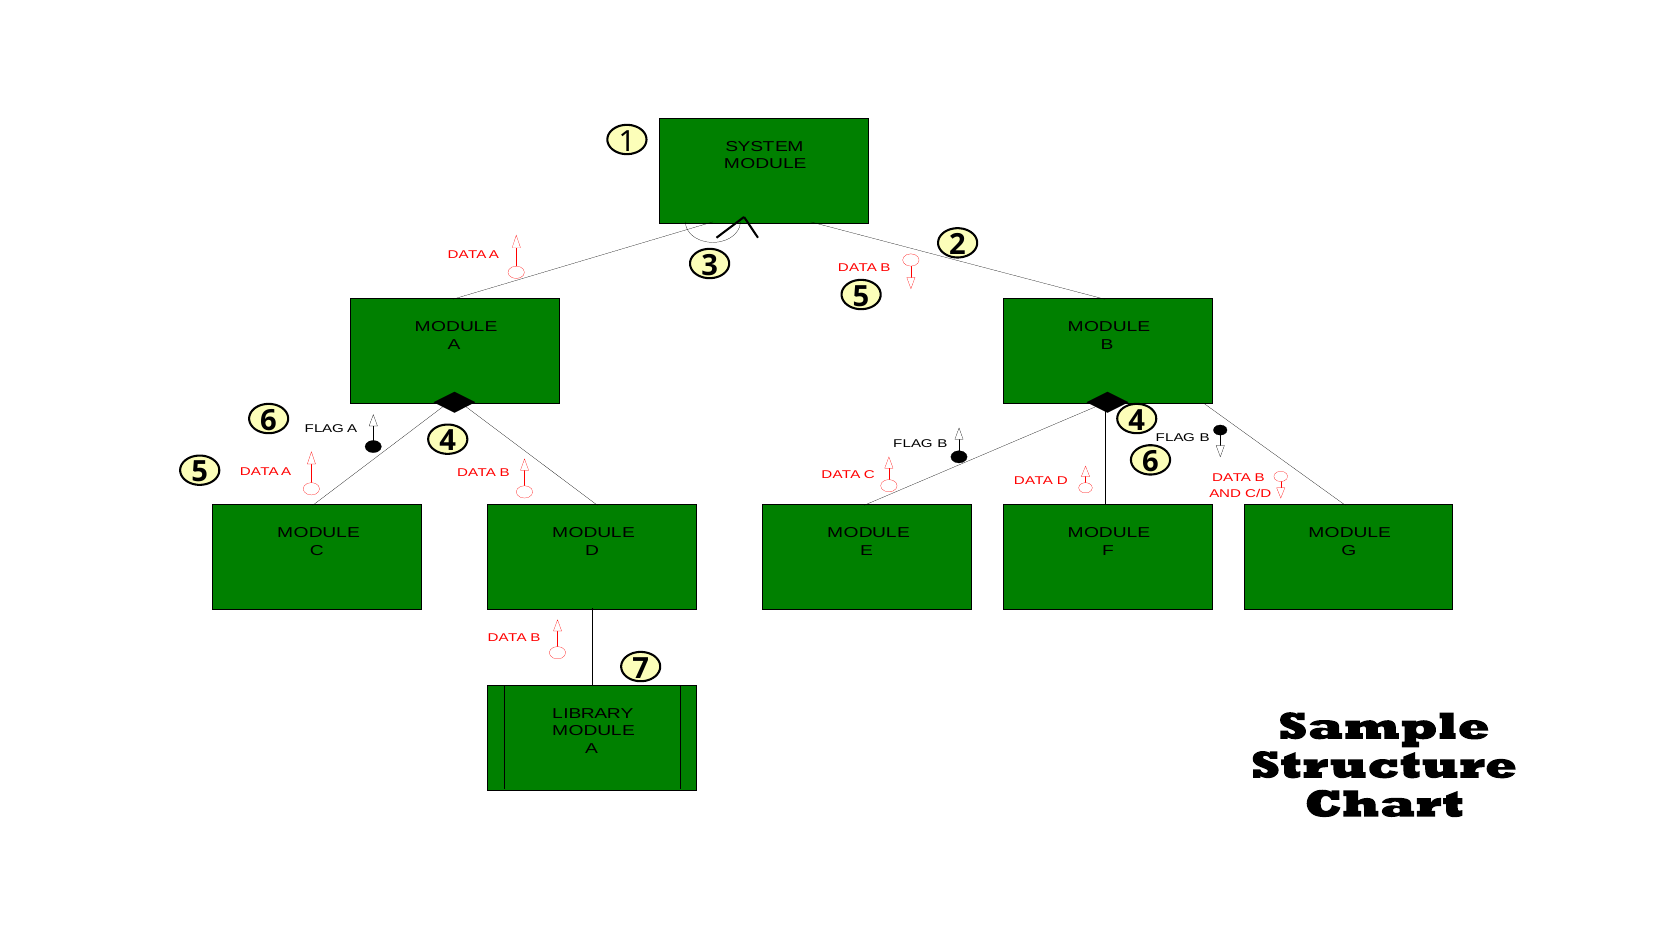

1
2
3
5
6
4
4
6
5
7